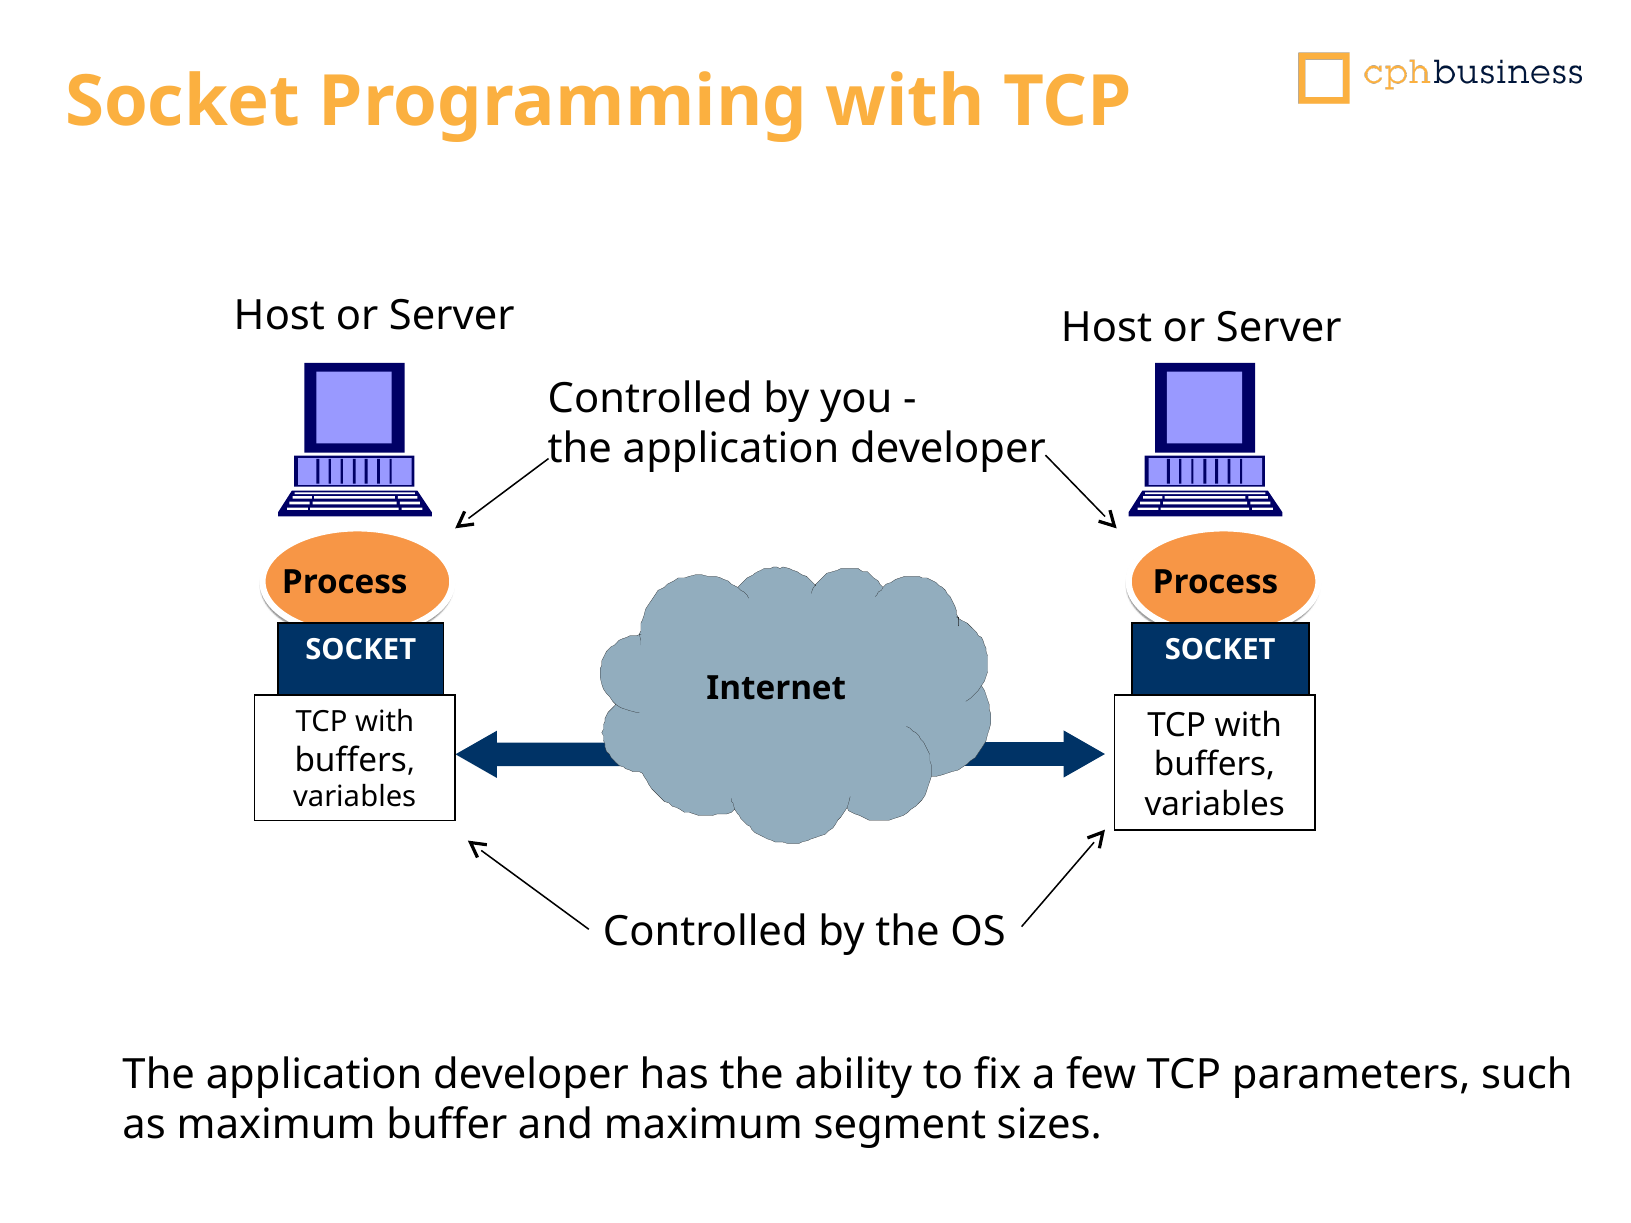

Socket Programming with TCP
Host or Server
Host or Server
Controlled by you -
the application developer
Process
Process
SOCKET
SOCKET
Internet
TCP with buffers, variables
TCP with buffers, variables
Controlled by the OS
The application developer has the ability to fix a few TCP parameters, such as maximum buffer and maximum segment sizes.